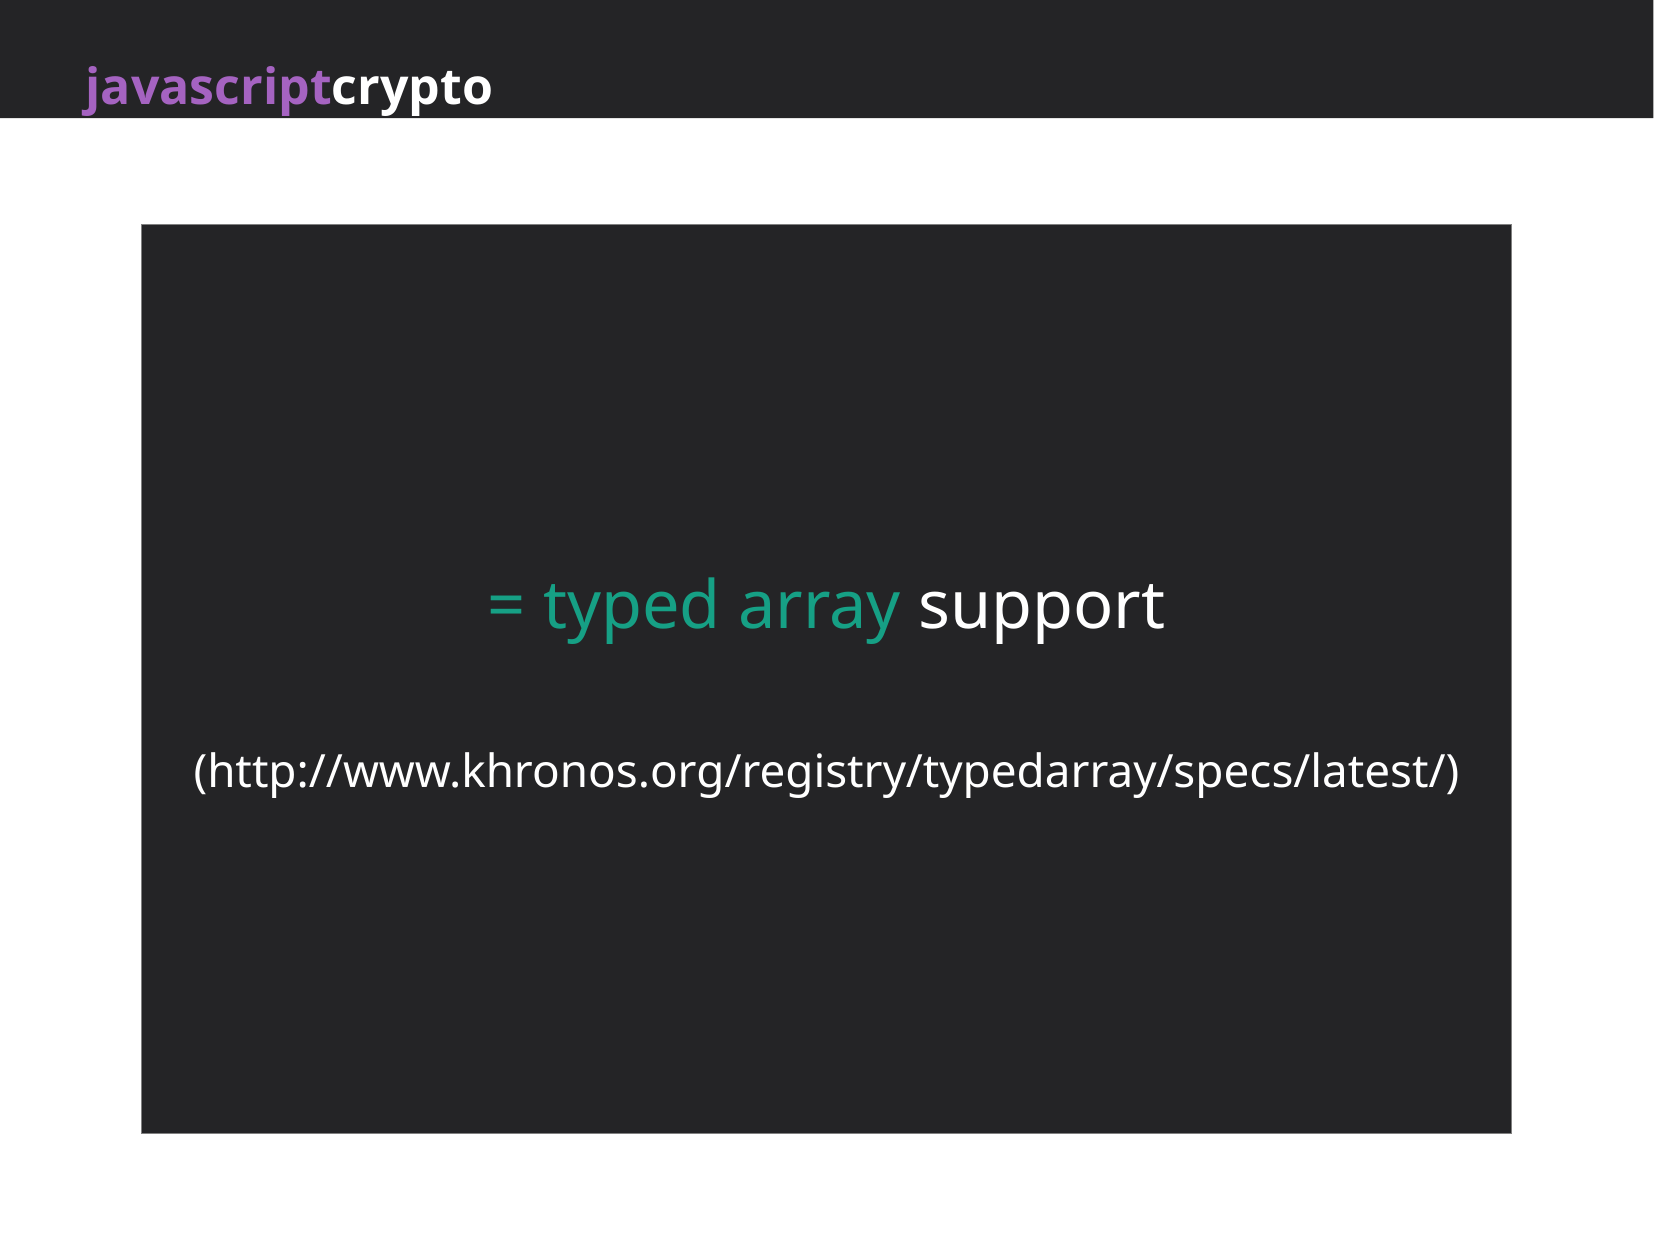

javascriptcrypto
= typed array support
(http://www.khronos.org/registry/typedarray/specs/latest/)
asm.js